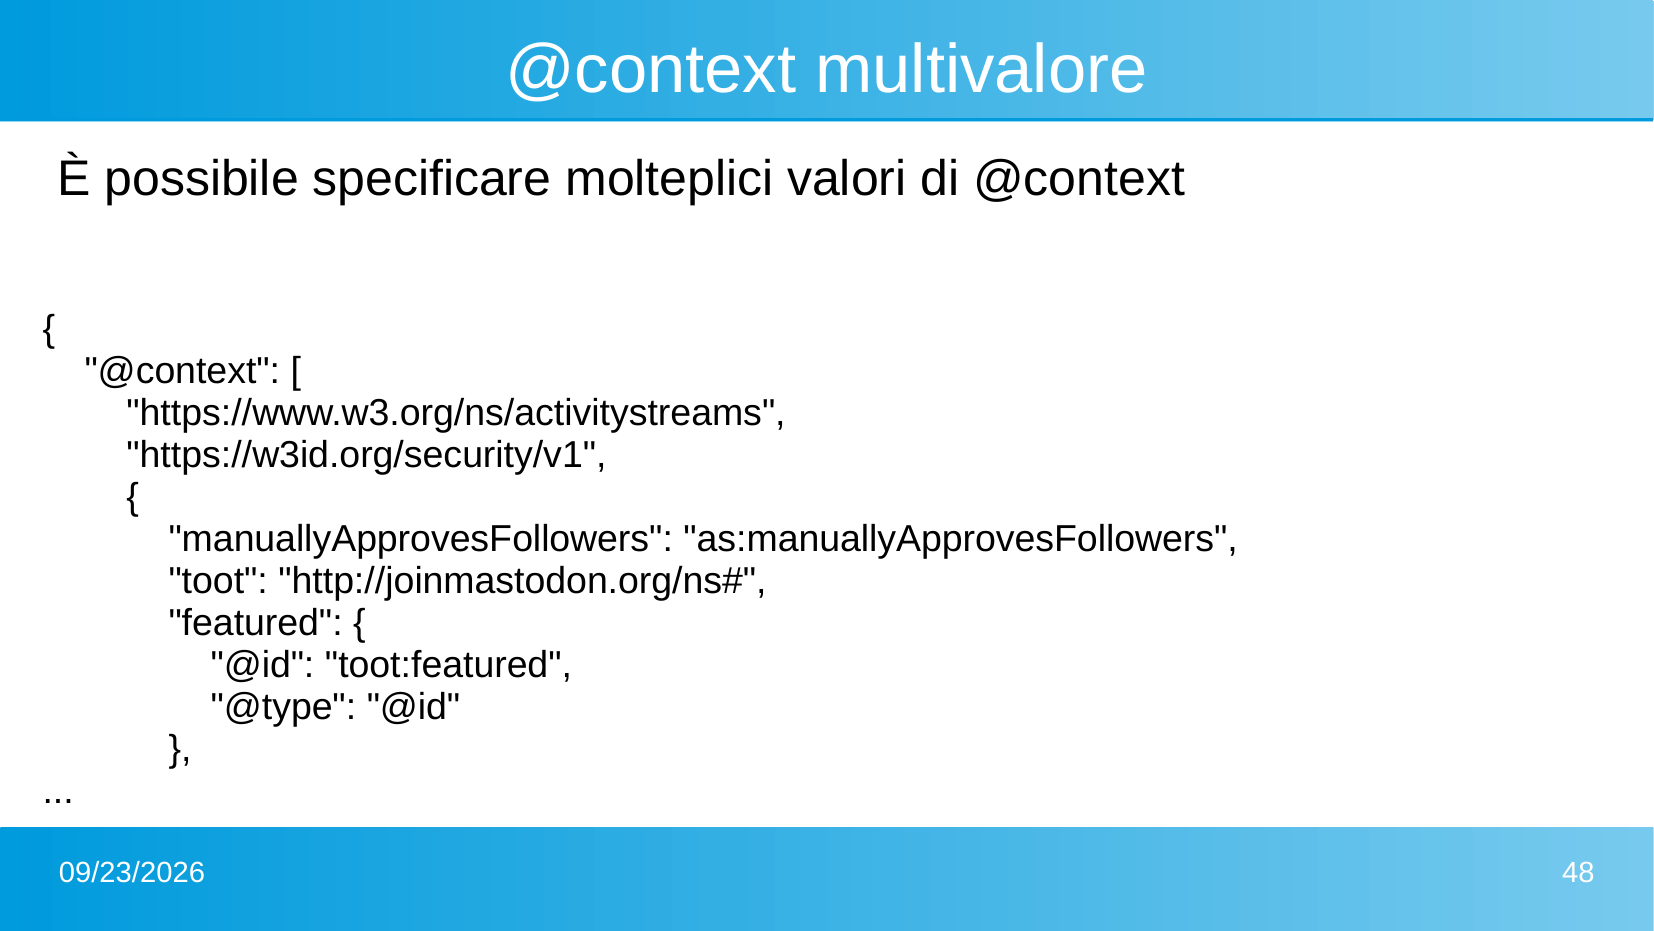

# @context multivalore
È possibile specificare molteplici valori di @context
{
 "@context": [
 "https://www.w3.org/ns/activitystreams",
 "https://w3id.org/security/v1",
 {
 "manuallyApprovesFollowers": "as:manuallyApprovesFollowers",
 "toot": "http://joinmastodon.org/ns#",
 "featured": {
 "@id": "toot:featured",
 "@type": "@id"
 },
...
48